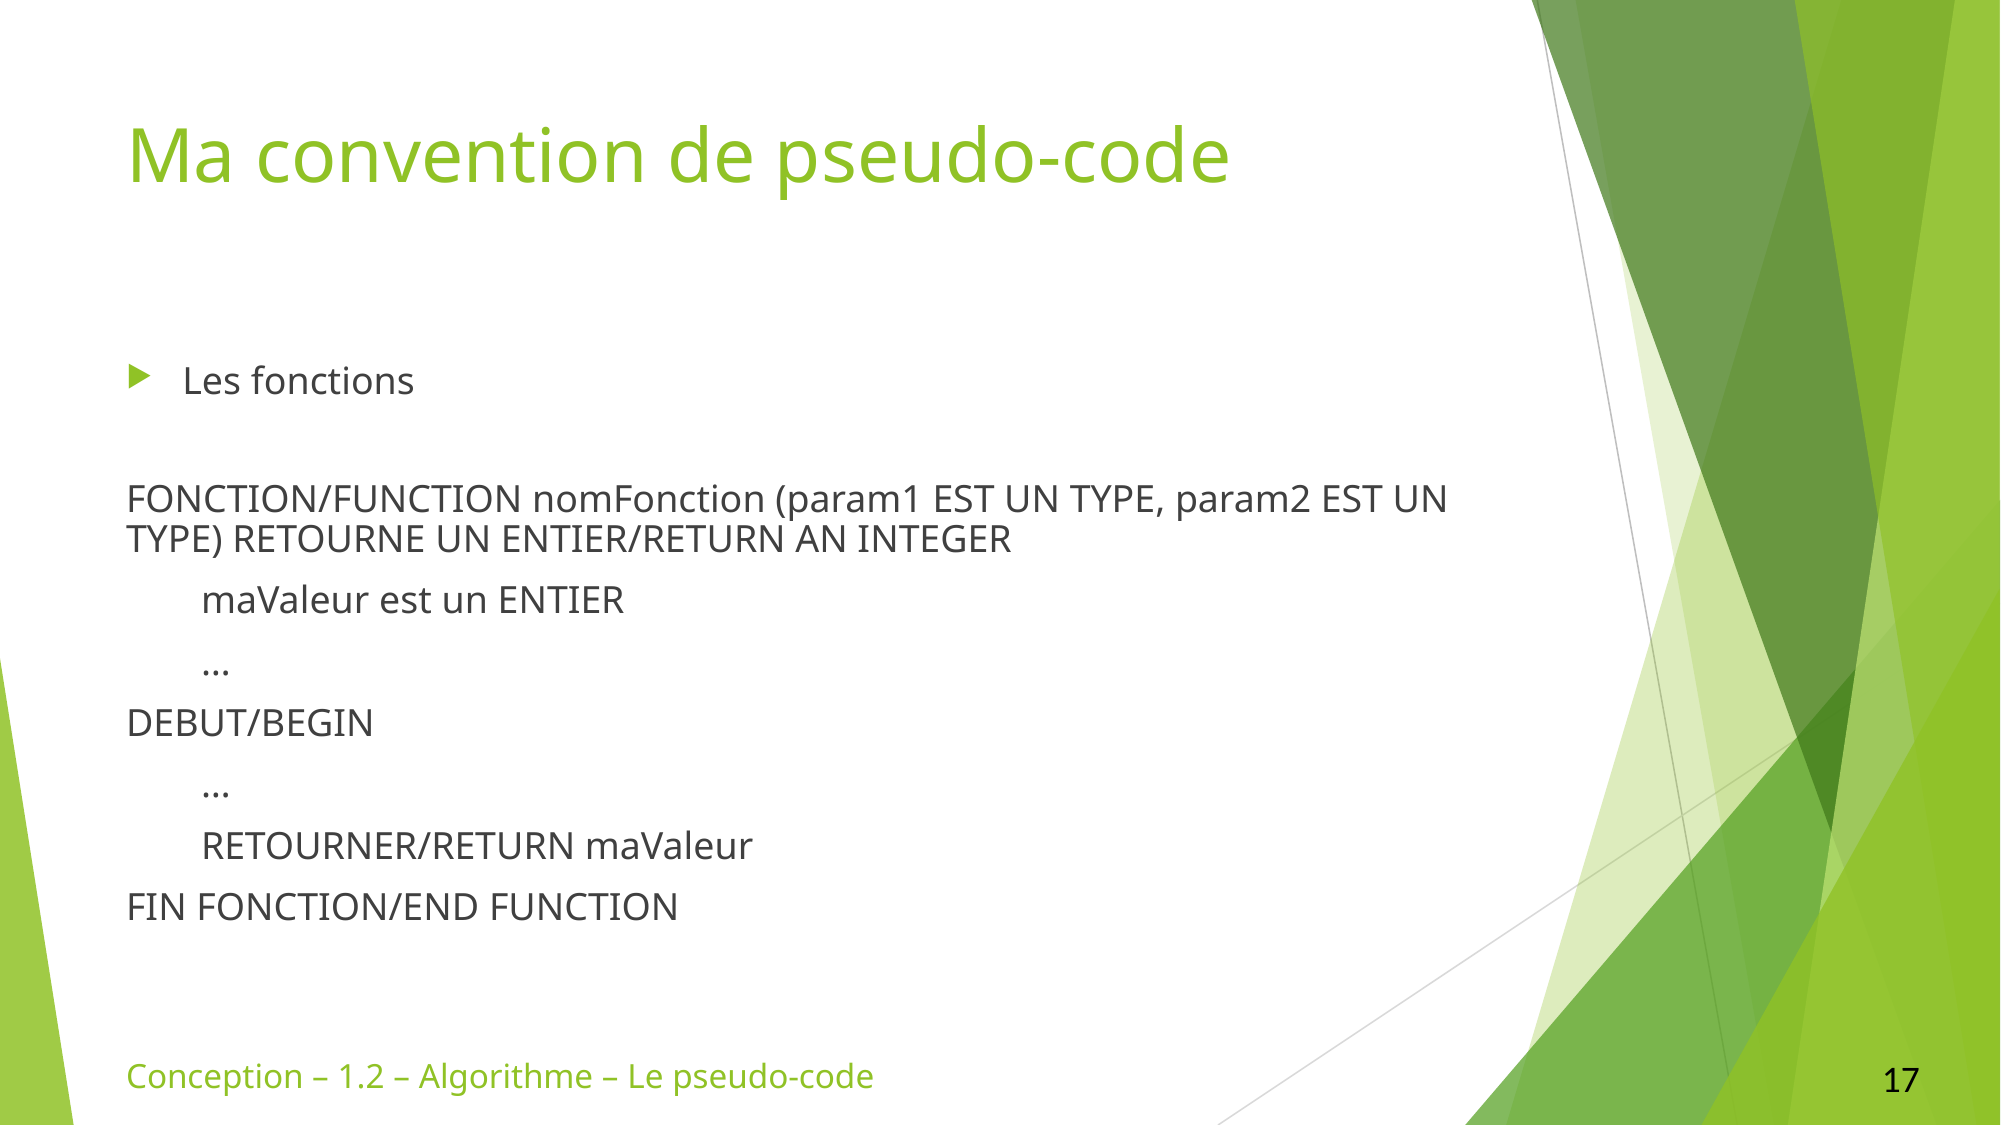

# Ma convention de pseudo-code
Les fonctions
FONCTION/FUNCTION nomFonction (param1 EST UN TYPE, param2 EST UN TYPE) RETOURNE UN ENTIER/RETURN AN INTEGER
	maValeur est un ENTIER
	…
DEBUT/BEGIN
	…
	RETOURNER/RETURN maValeur
FIN FONCTION/END FUNCTION
Conception – 1.2 – Algorithme – Le pseudo-code